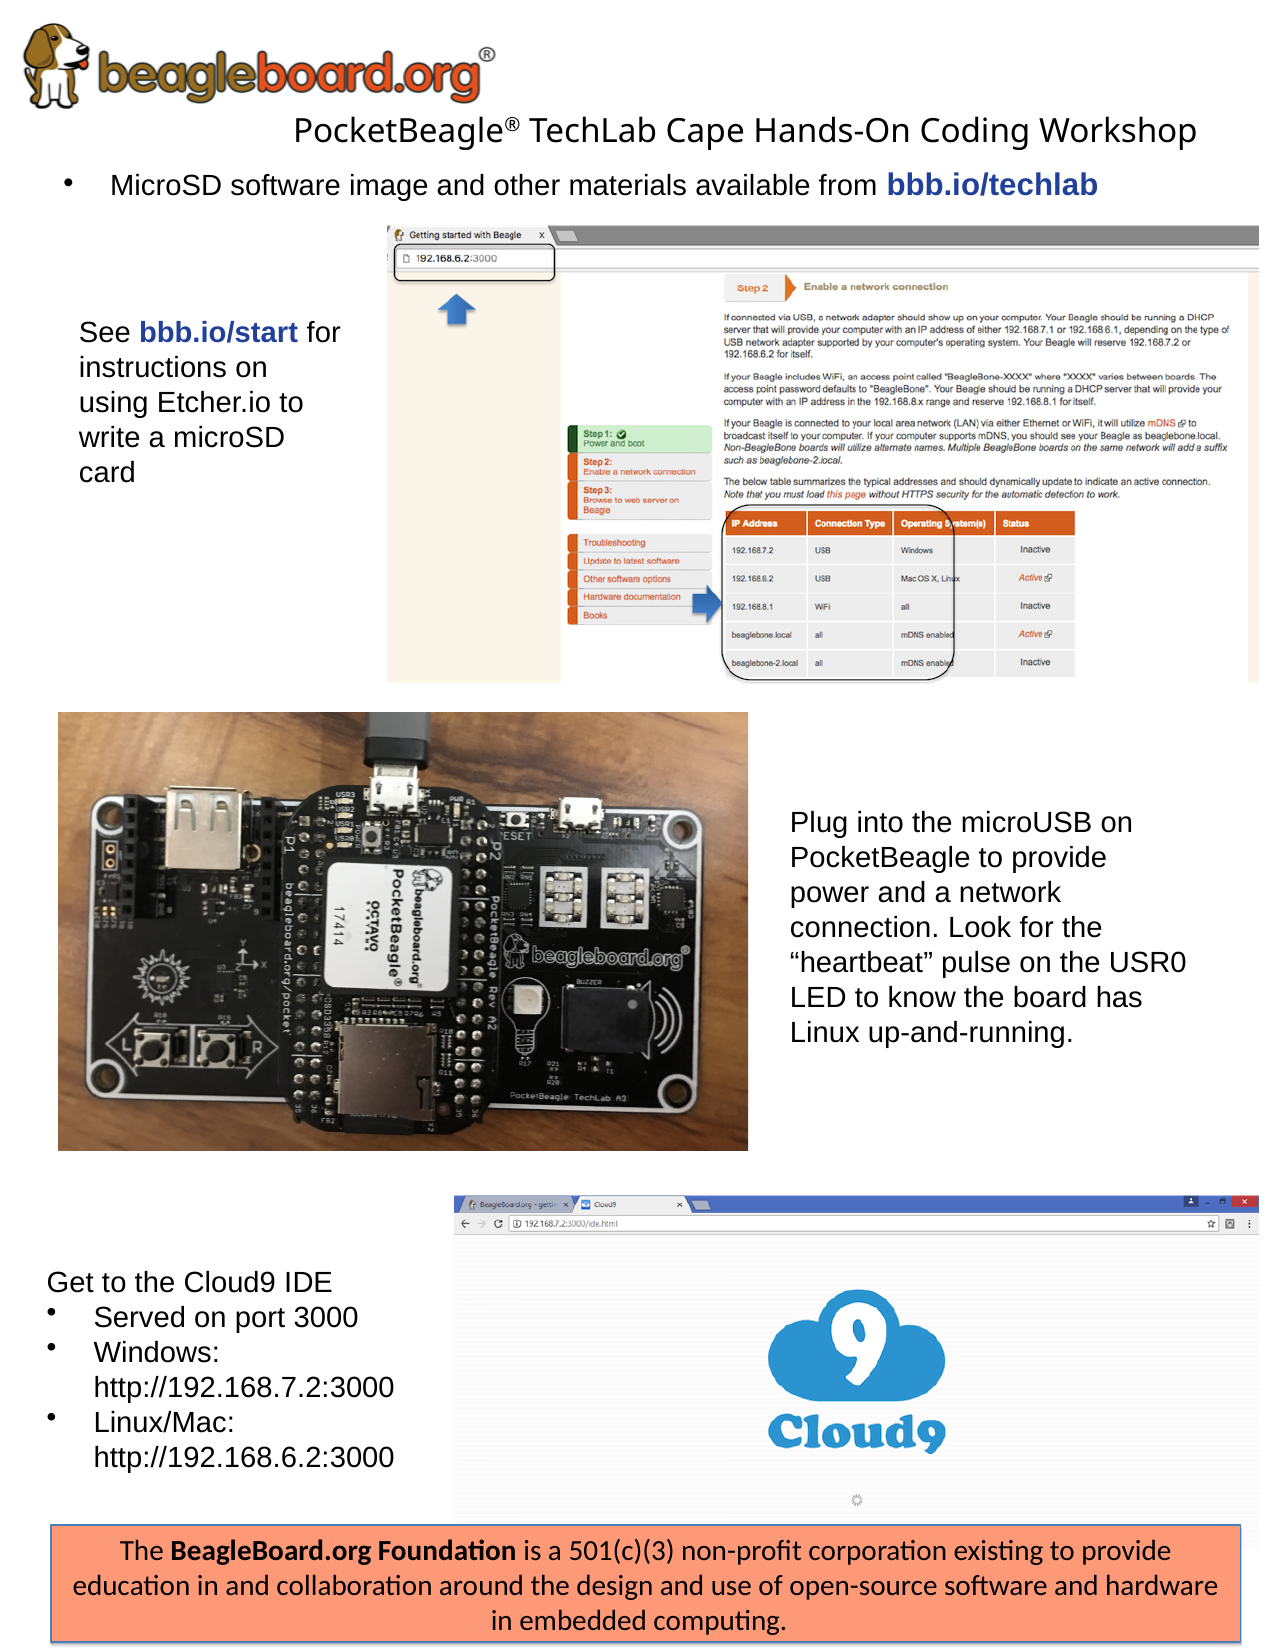

PocketBeagle® TechLab Cape Hands-On Coding Workshop
MicroSD software image and other materials available from bbb.io/techlab
See bbb.io/start for instructions on using Etcher.io to write a microSD card
Plug into the microUSB on PocketBeagle to provide power and a network connection. Look for the “heartbeat” pulse on the USR0 LED to know the board has Linux up-and-running.
Get to the Cloud9 IDE
Served on port 3000
Windows:
http://192.168.7.2:3000
Linux/Mac:
http://192.168.6.2:3000
The BeagleBoard.org Foundation is a 501(c)(3) non-profit corporation existing to provide education in and collaboration around the design and use of open-source software and hardware in embedded computing.